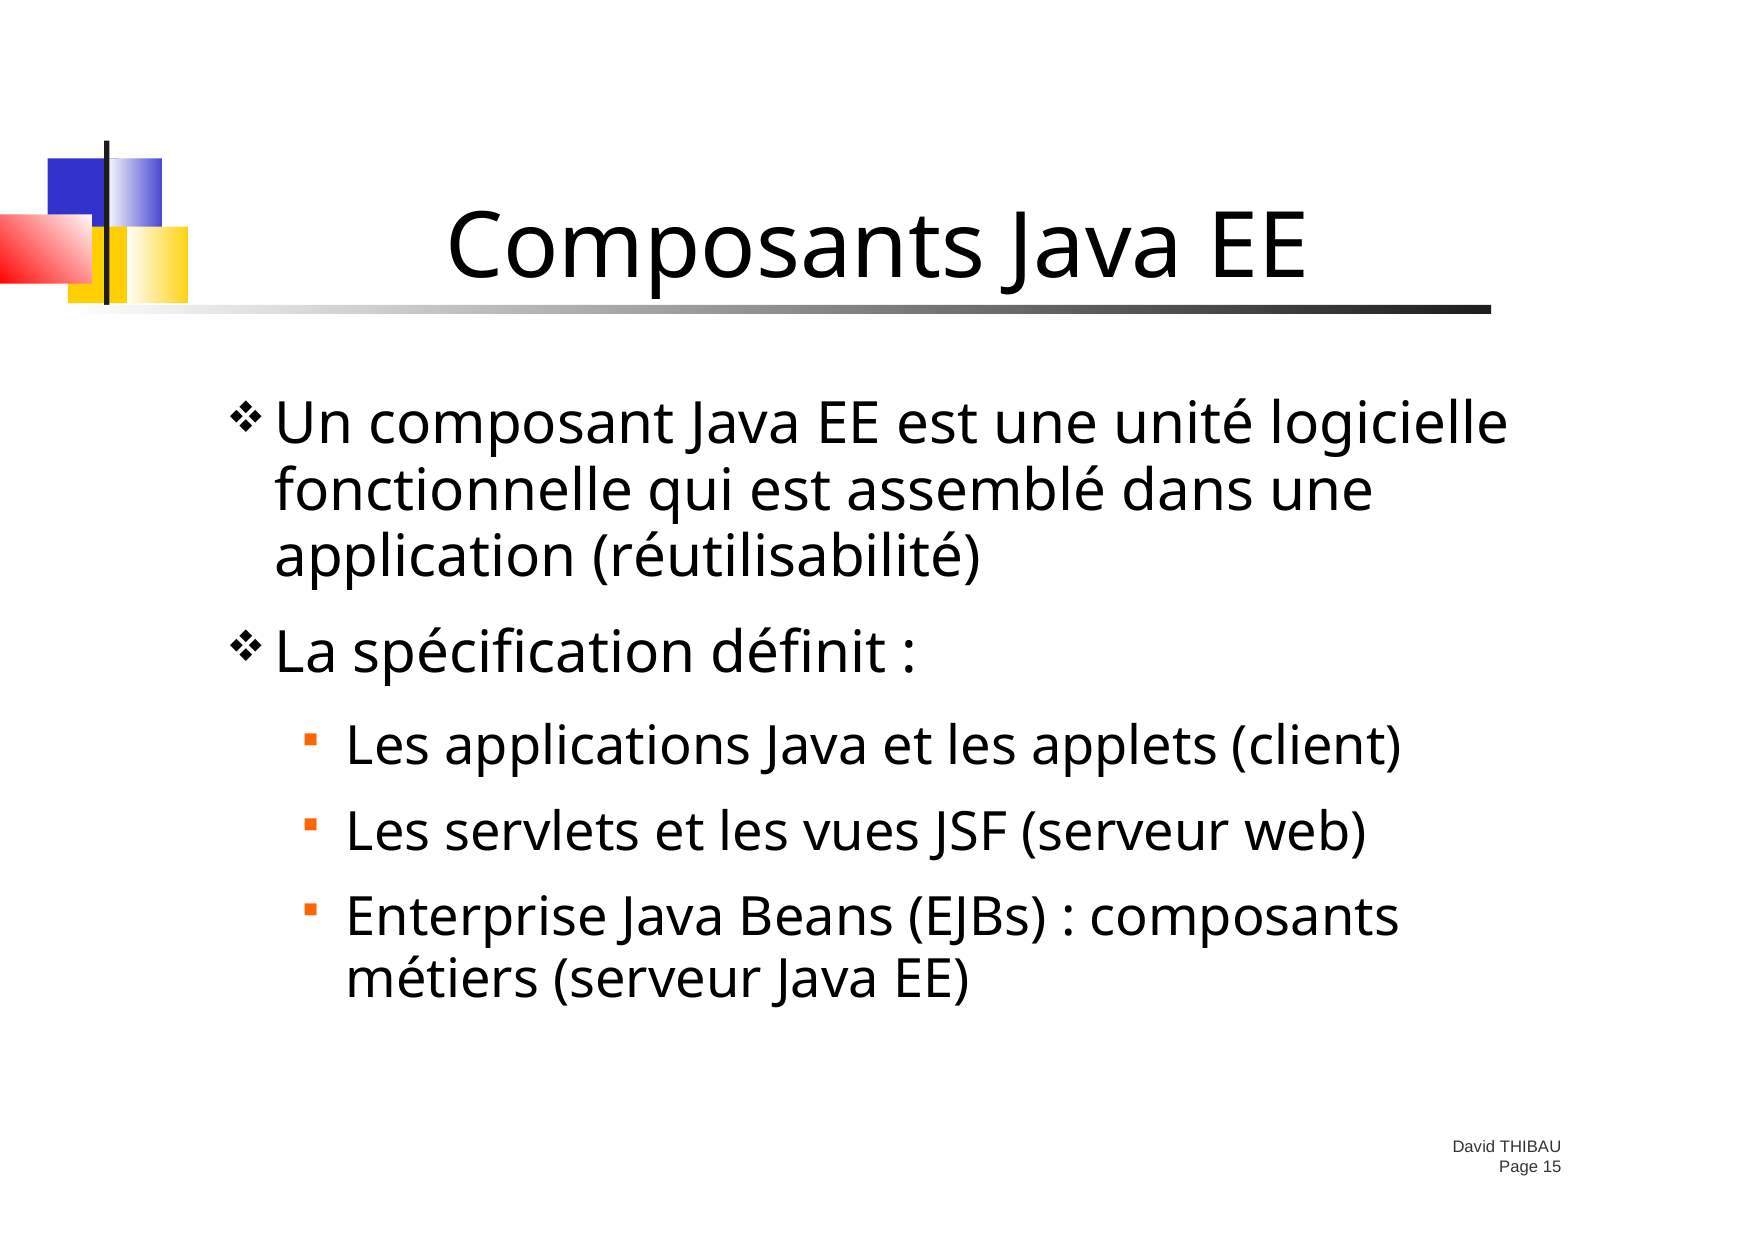

# Composants Java EE
Un composant Java EE est une unité logicielle fonctionnelle qui est assemblé dans une application (réutilisabilité)
La spécification définit :
Les applications Java et les applets (client)
Les servlets et les vues JSF (serveur web)
Enterprise Java Beans (EJBs) : composants métiers (serveur Java EE)